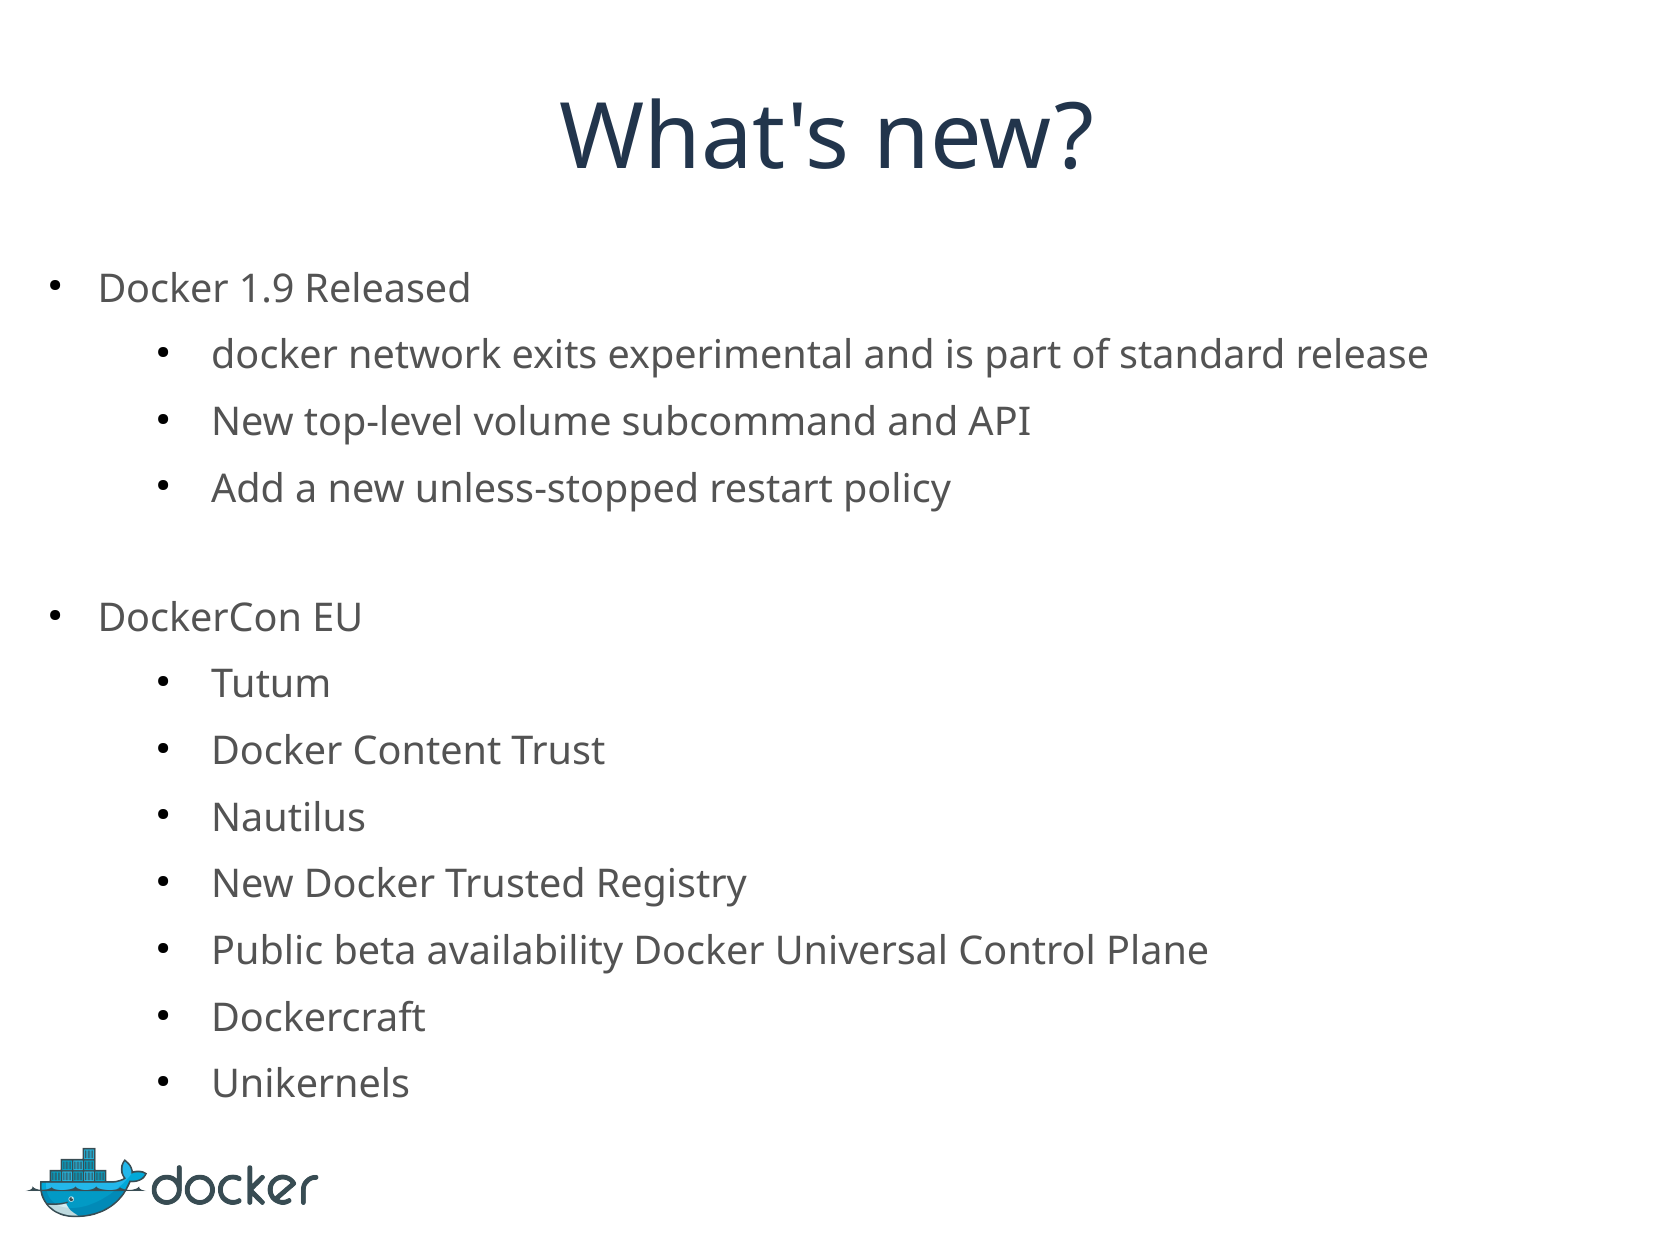

# What's new?
 Docker 1.9 Released
 docker network exits experimental and is part of standard release
 New top-level volume subcommand and API
 Add a new unless-stopped restart policy
 DockerCon EU
 Tutum
 Docker Content Trust
 Nautilus
 New Docker Trusted Registry
 Public beta availability Docker Universal Control Plane
 Dockercraft
 Unikernels